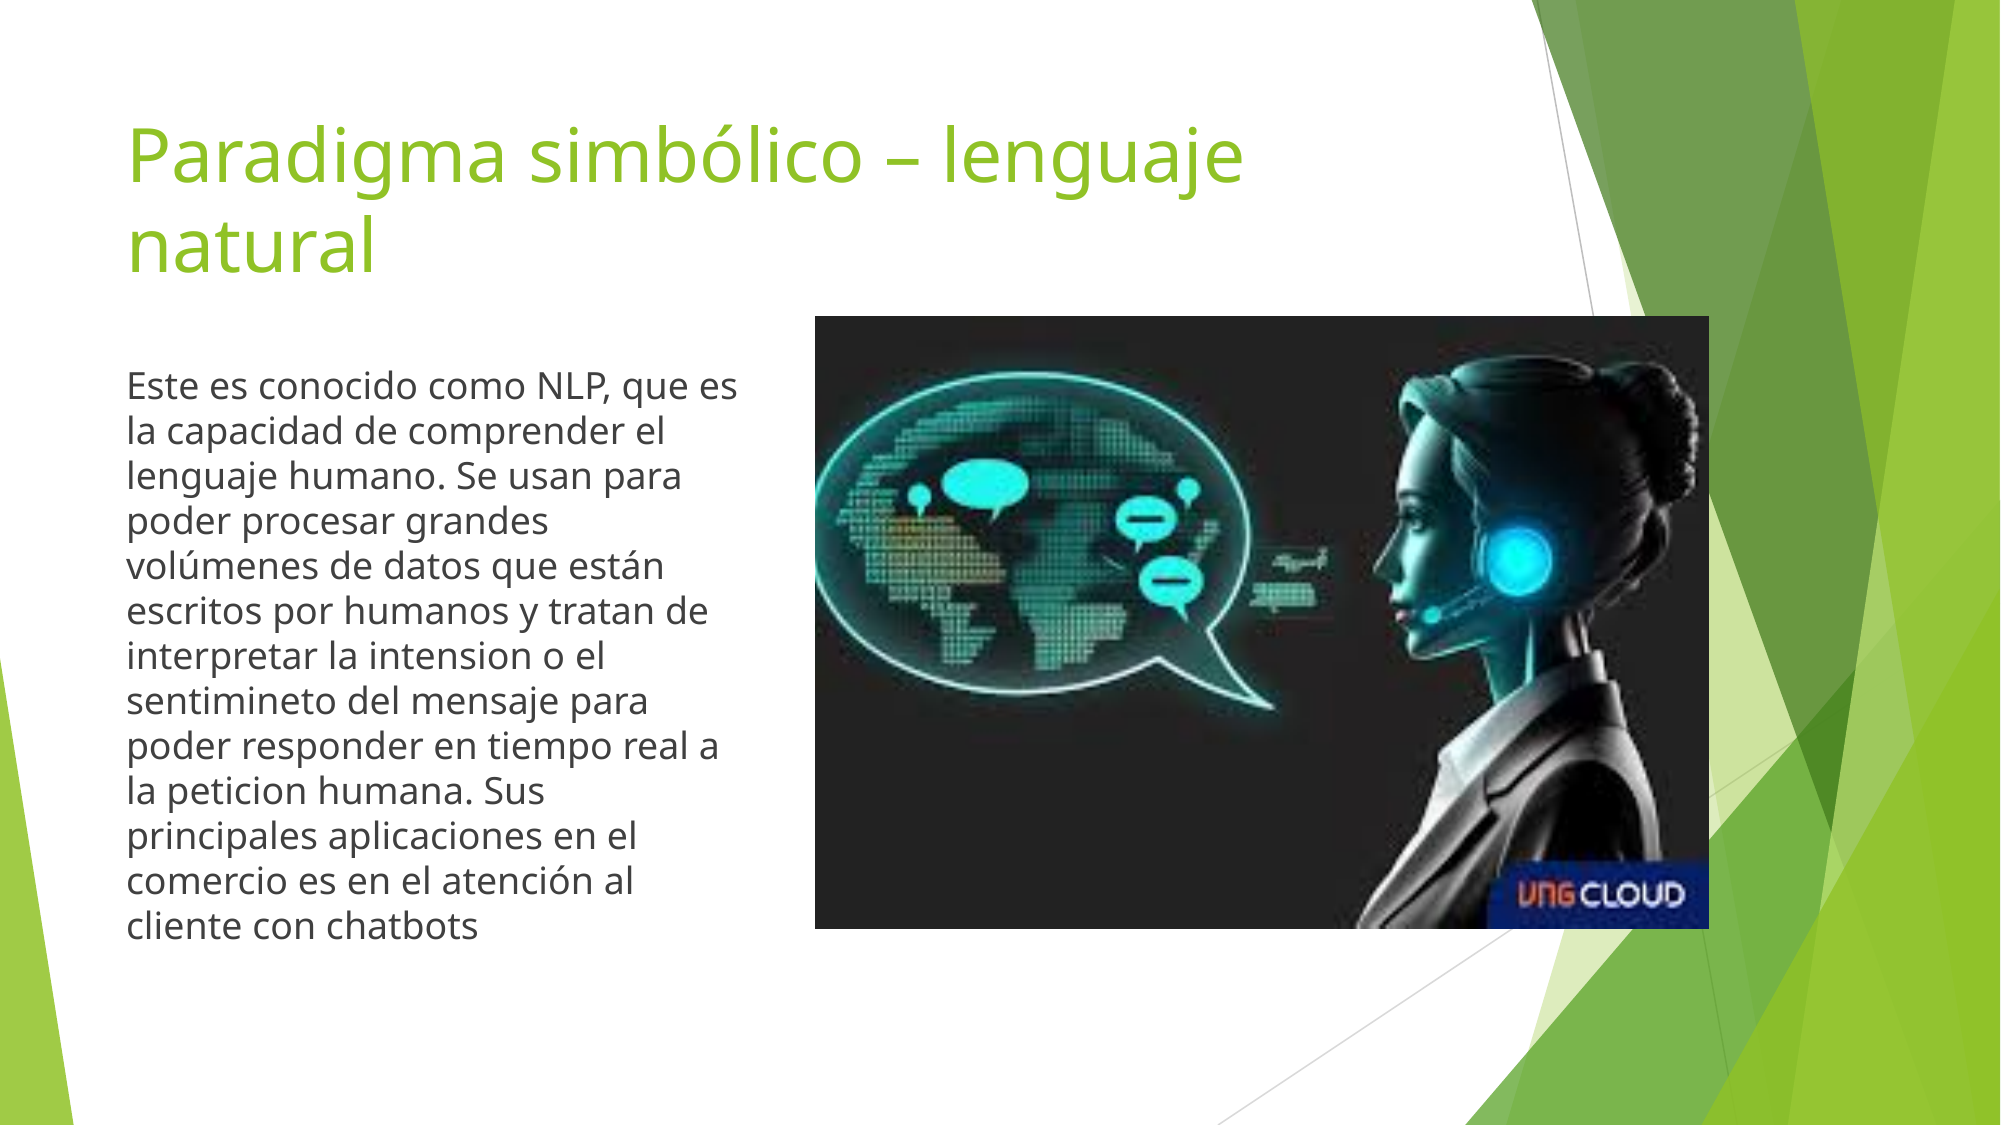

# Paradigma simbólico – lenguaje natural
Este es conocido como NLP, que es la capacidad de comprender el lenguaje humano. Se usan para poder procesar grandes volúmenes de datos que están escritos por humanos y tratan de interpretar la intension o el sentimineto del mensaje para poder responder en tiempo real a la peticion humana. Sus principales aplicaciones en el comercio es en el atención al cliente con chatbots